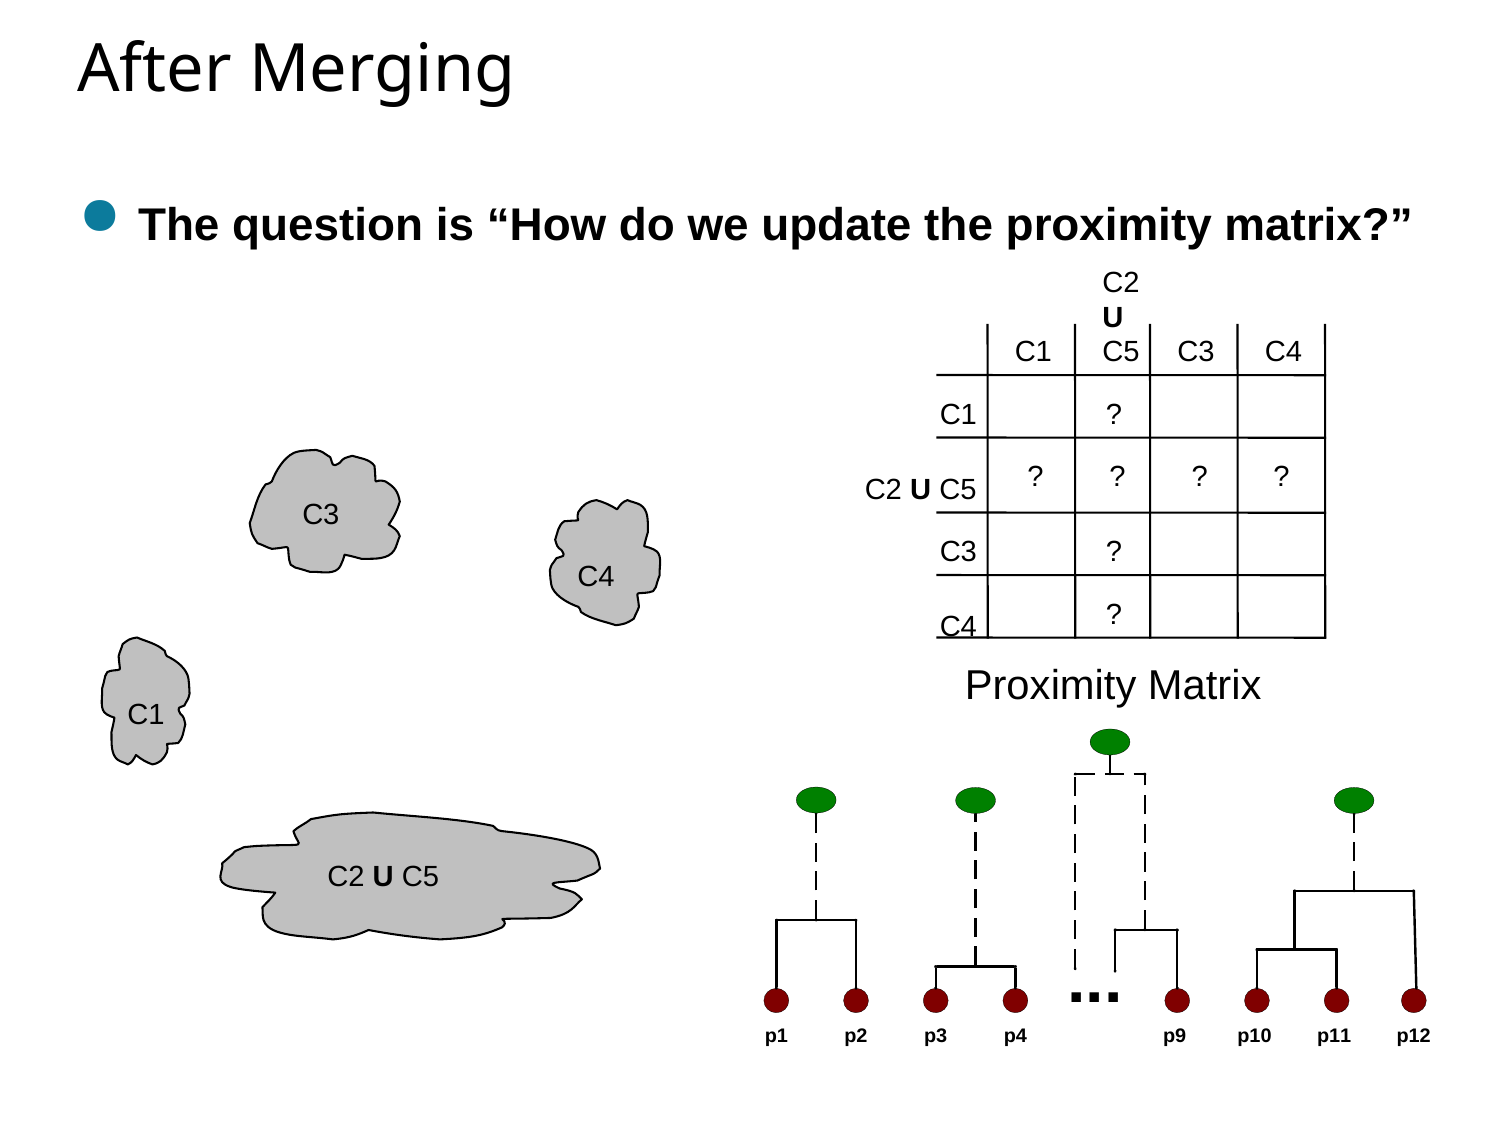

After Merging
The question is “How do we update the proximity matrix?”
C2 U C5
C1
C3
C4
C1
?
? ? ? ?
C2 U C5
C3
C3
?
C4
?
C4
Proximity Matrix
C1
C2 U C5